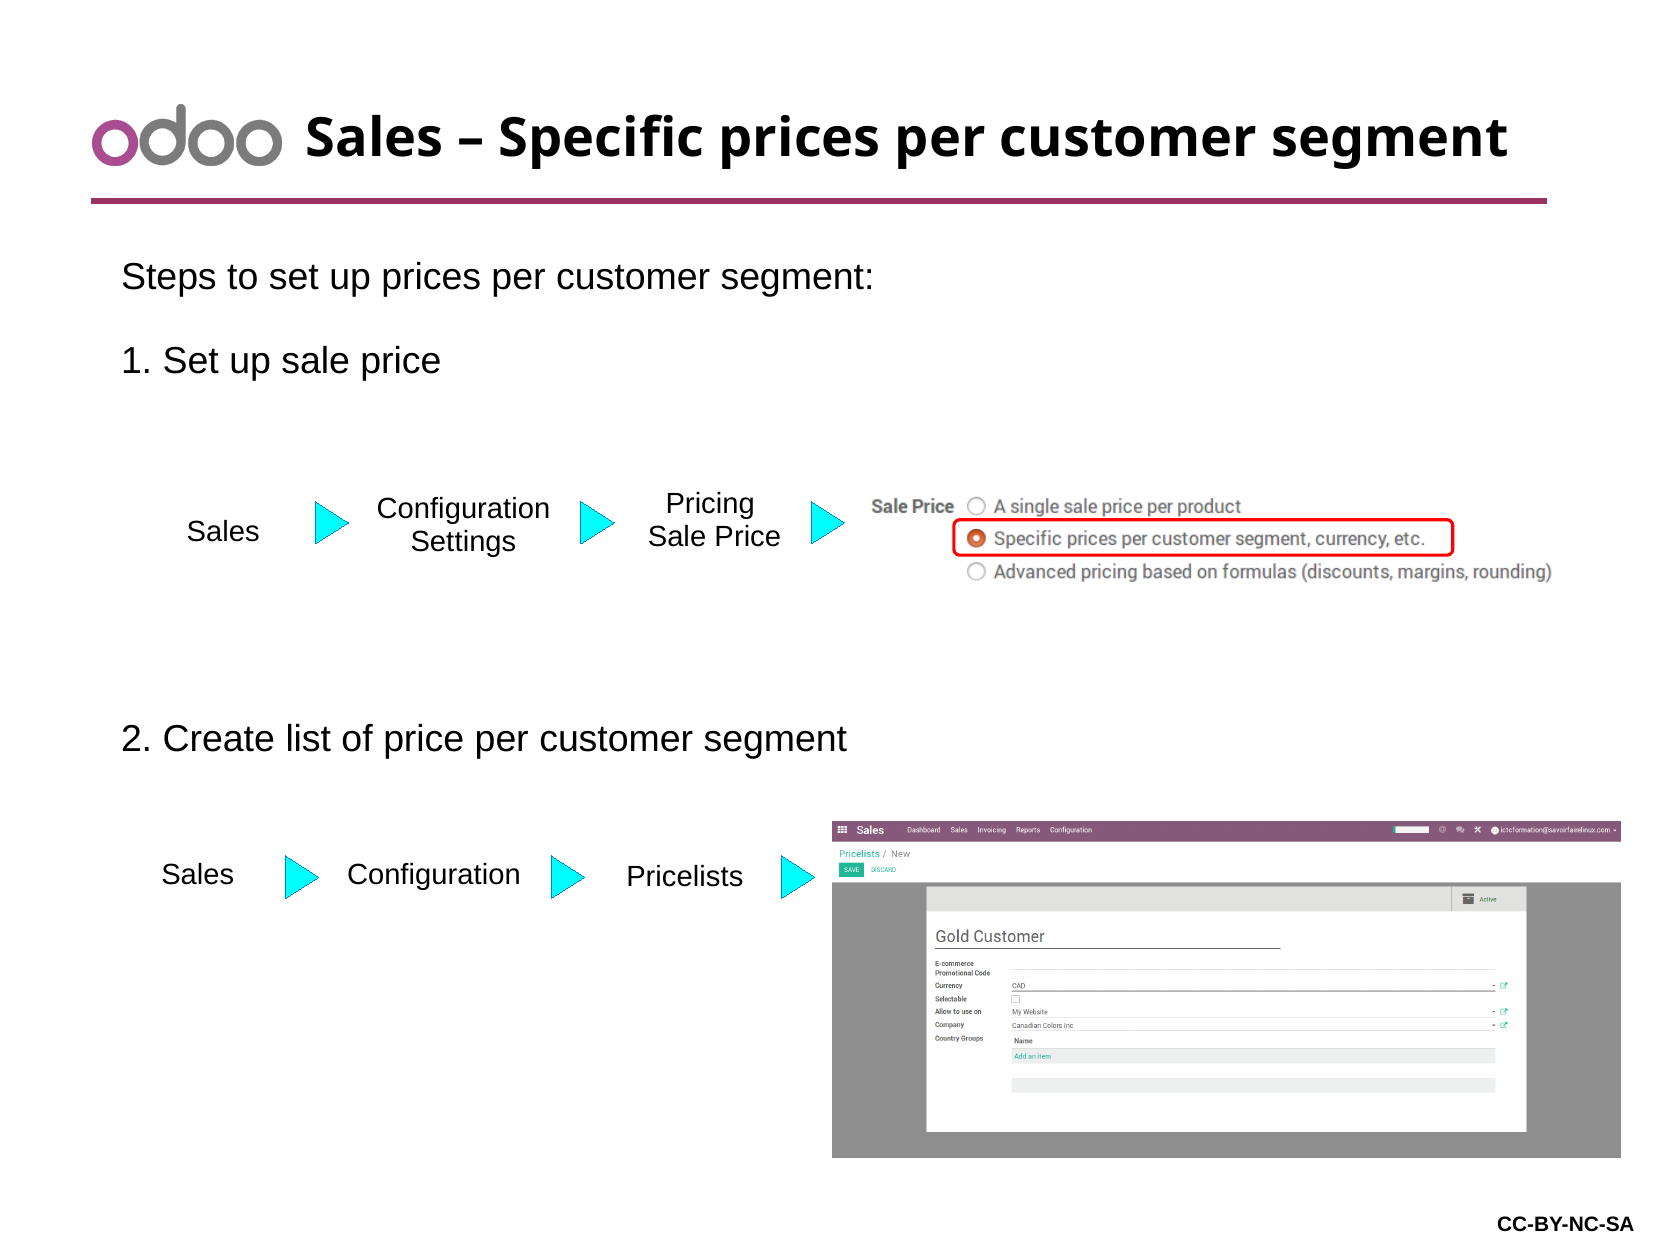

# Sales – Specific prices per customer segment
Steps to set up prices per customer segment:
1. Set up sale price
2. Create list of price per customer segment
Pricing
Sale Price
Configuration
Settings
Sales
Sales
Configuration
Pricelists
CC-BY-NC-SA